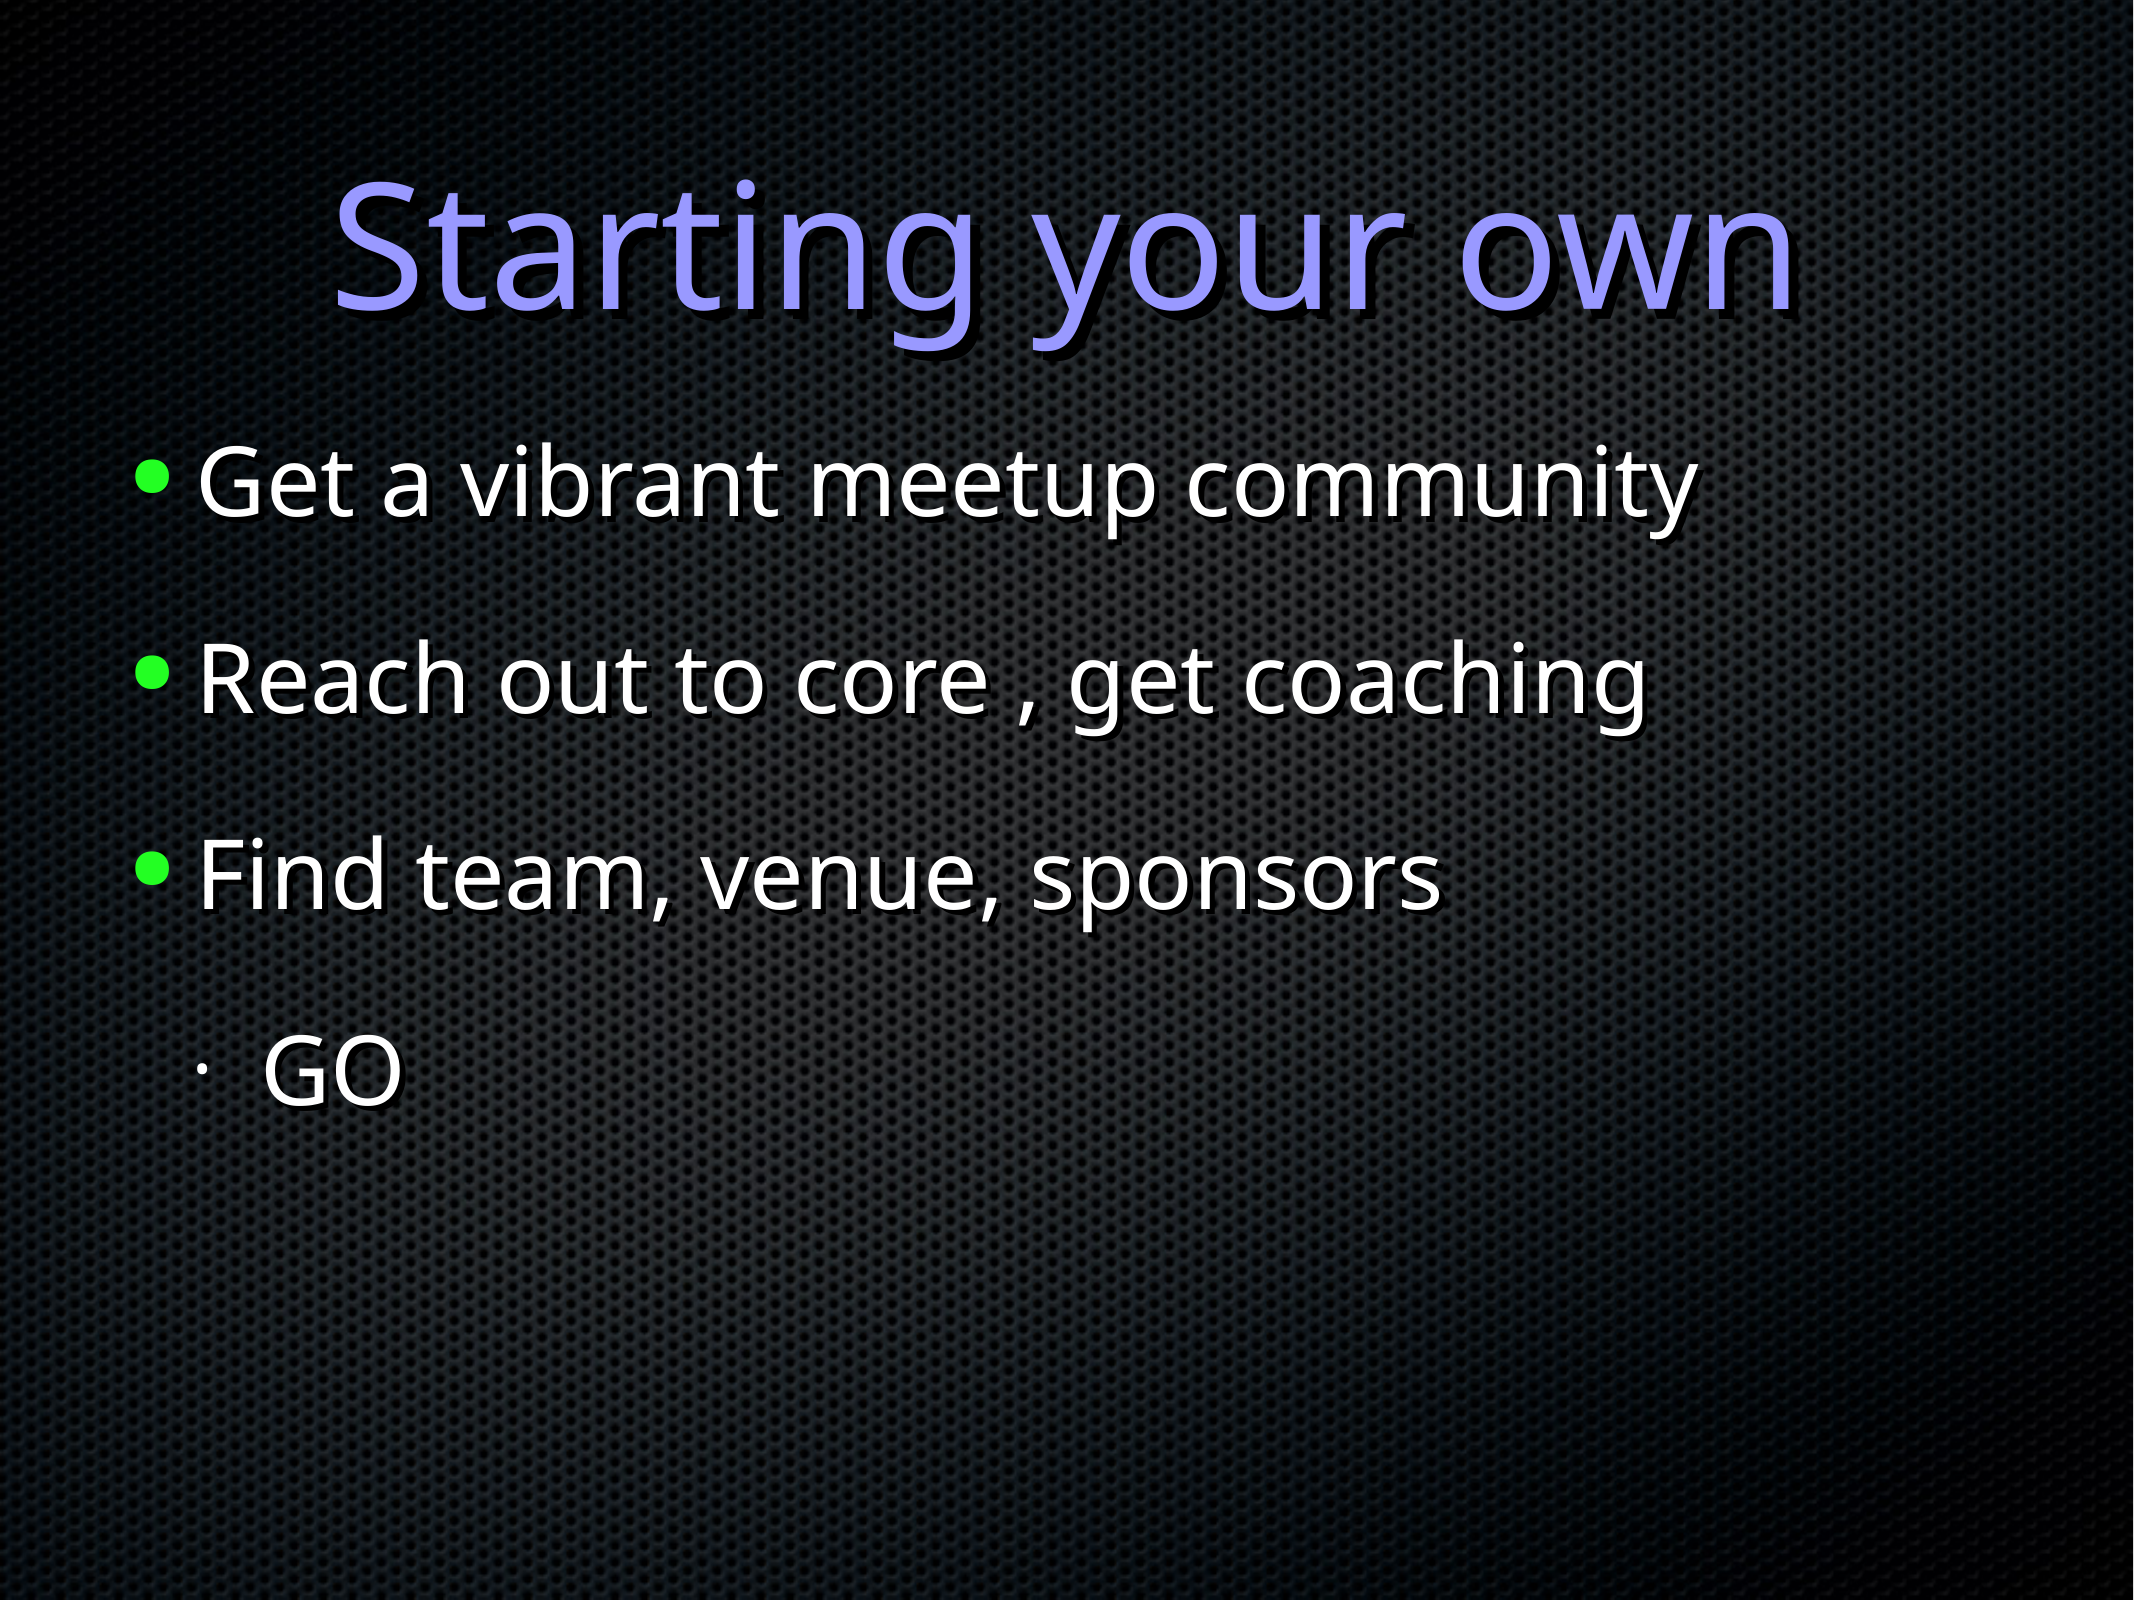

# Starting your own
Get a vibrant meetup community
Reach out to core , get coaching
Find team, venue, sponsors
GO